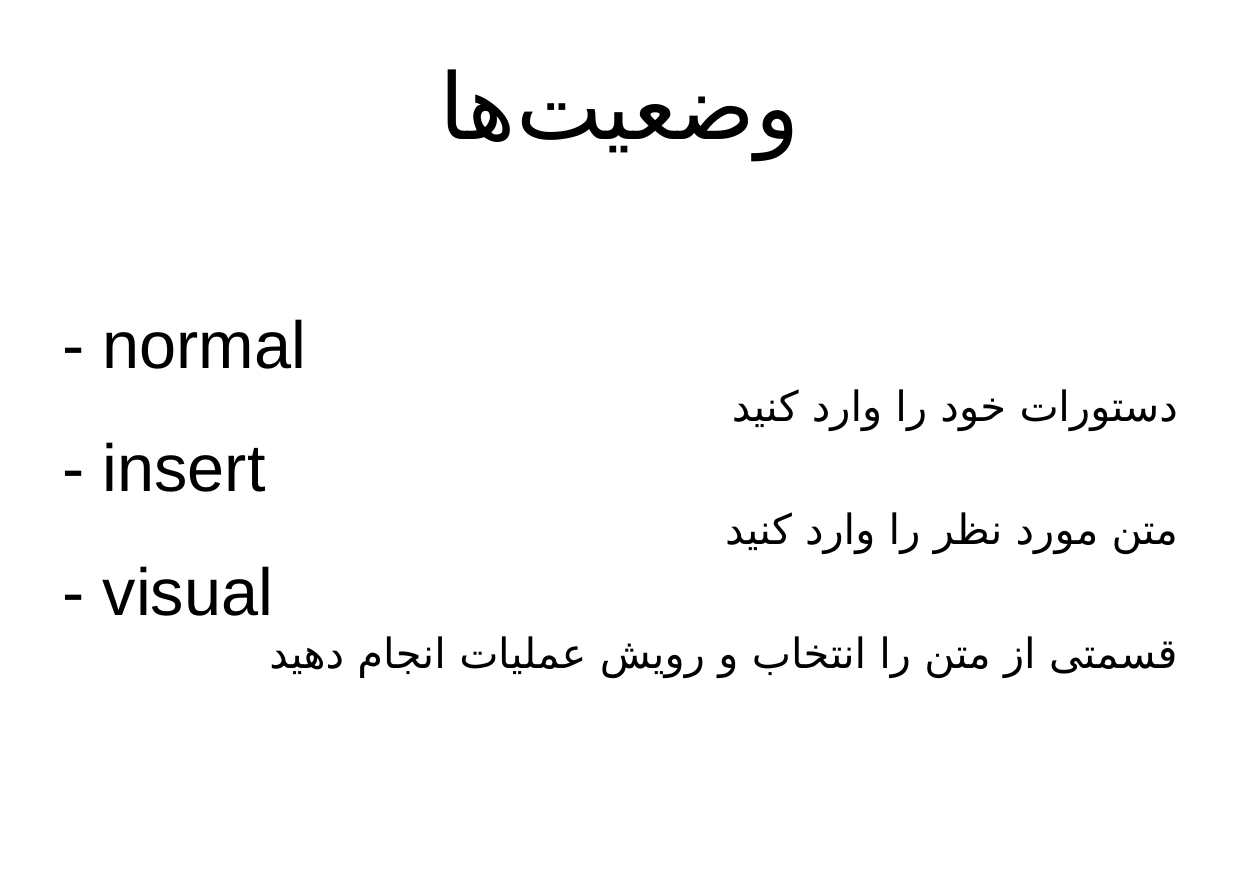

# وضعیت‌ها
- normal
دستورات خود را وارد کنید
- insert
متن مورد نظر را وارد کنید
- visual
قسمتی از متن را انتخاب و رویش عملیات انجام دهید